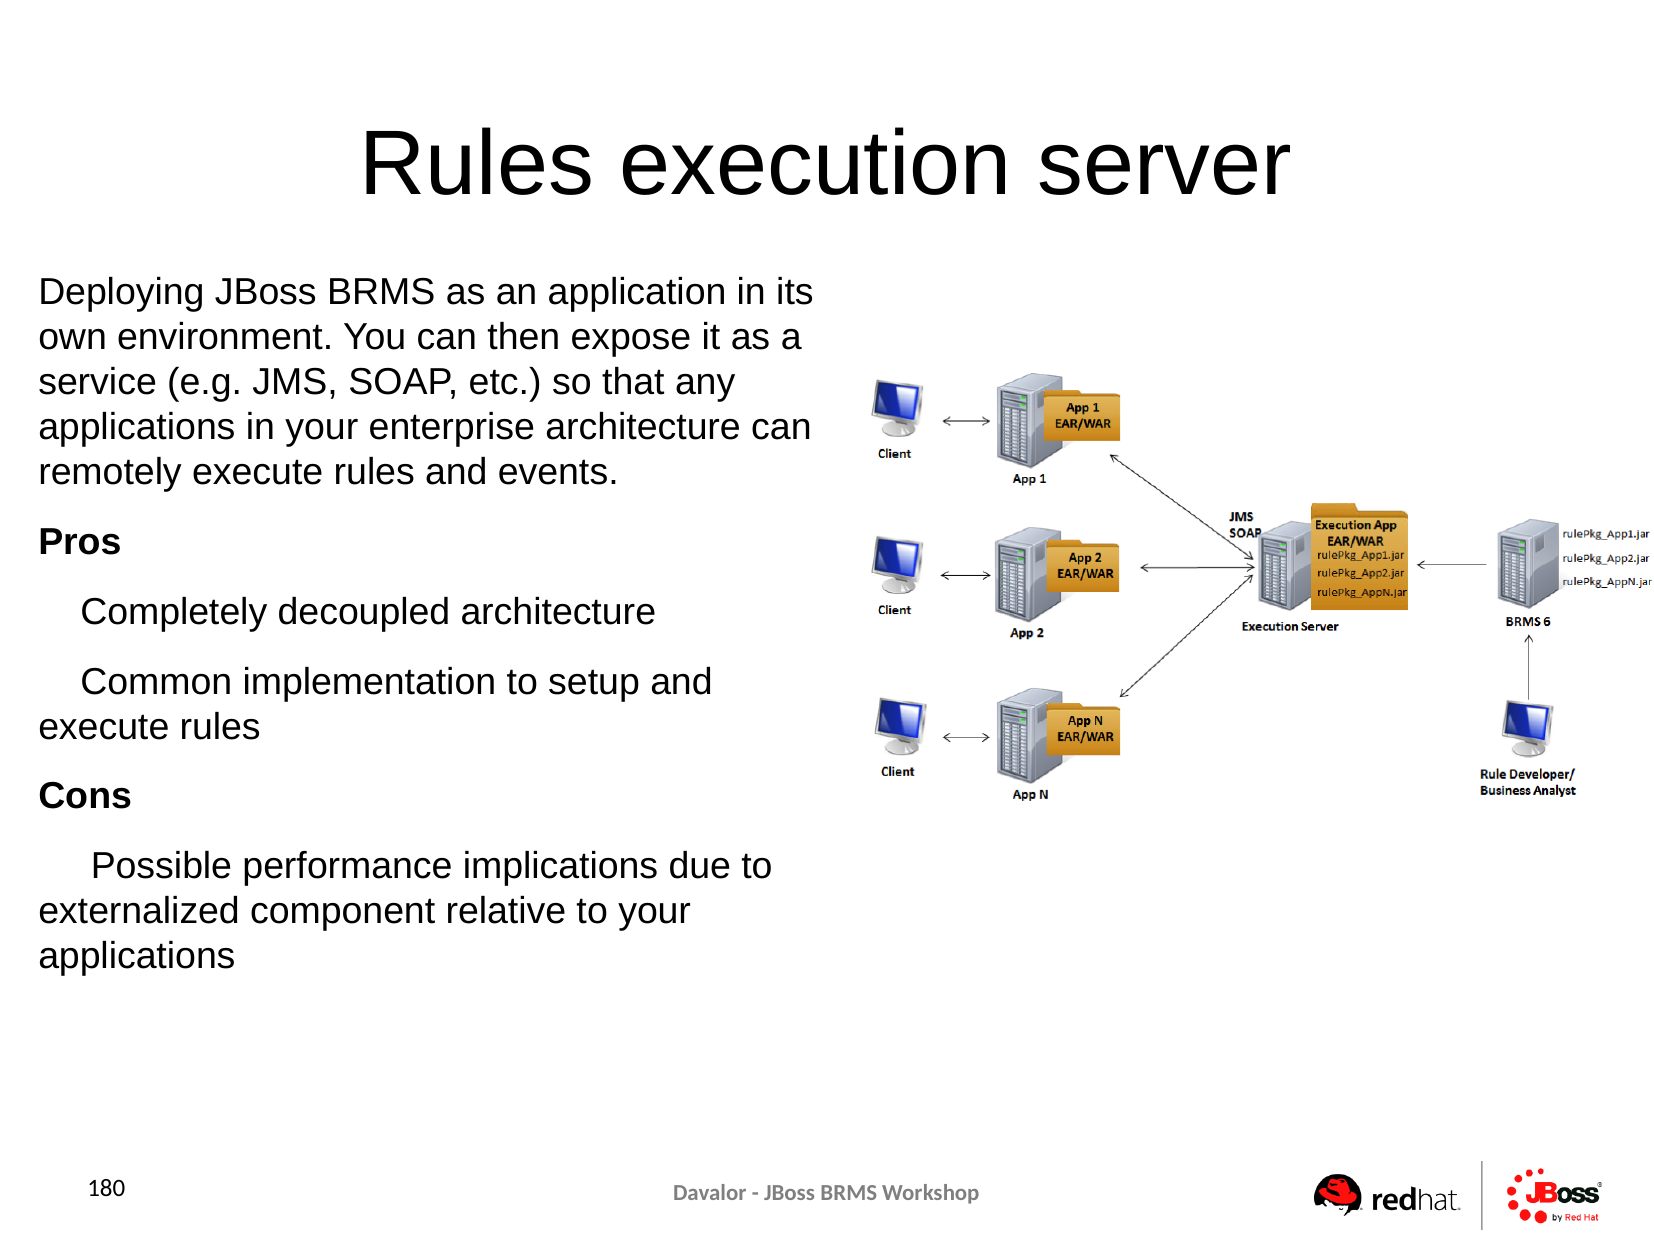

# Rules execution server
Deploying JBoss BRMS as an application in its own environment. You can then expose it as a service (e.g. JMS, SOAP, etc.) so that any applications in your enterprise architecture can remotely execute rules and events.
Pros
 Completely decoupled architecture
 Common implementation to setup and execute rules
Cons
 Possible performance implications due to externalized component relative to your applications